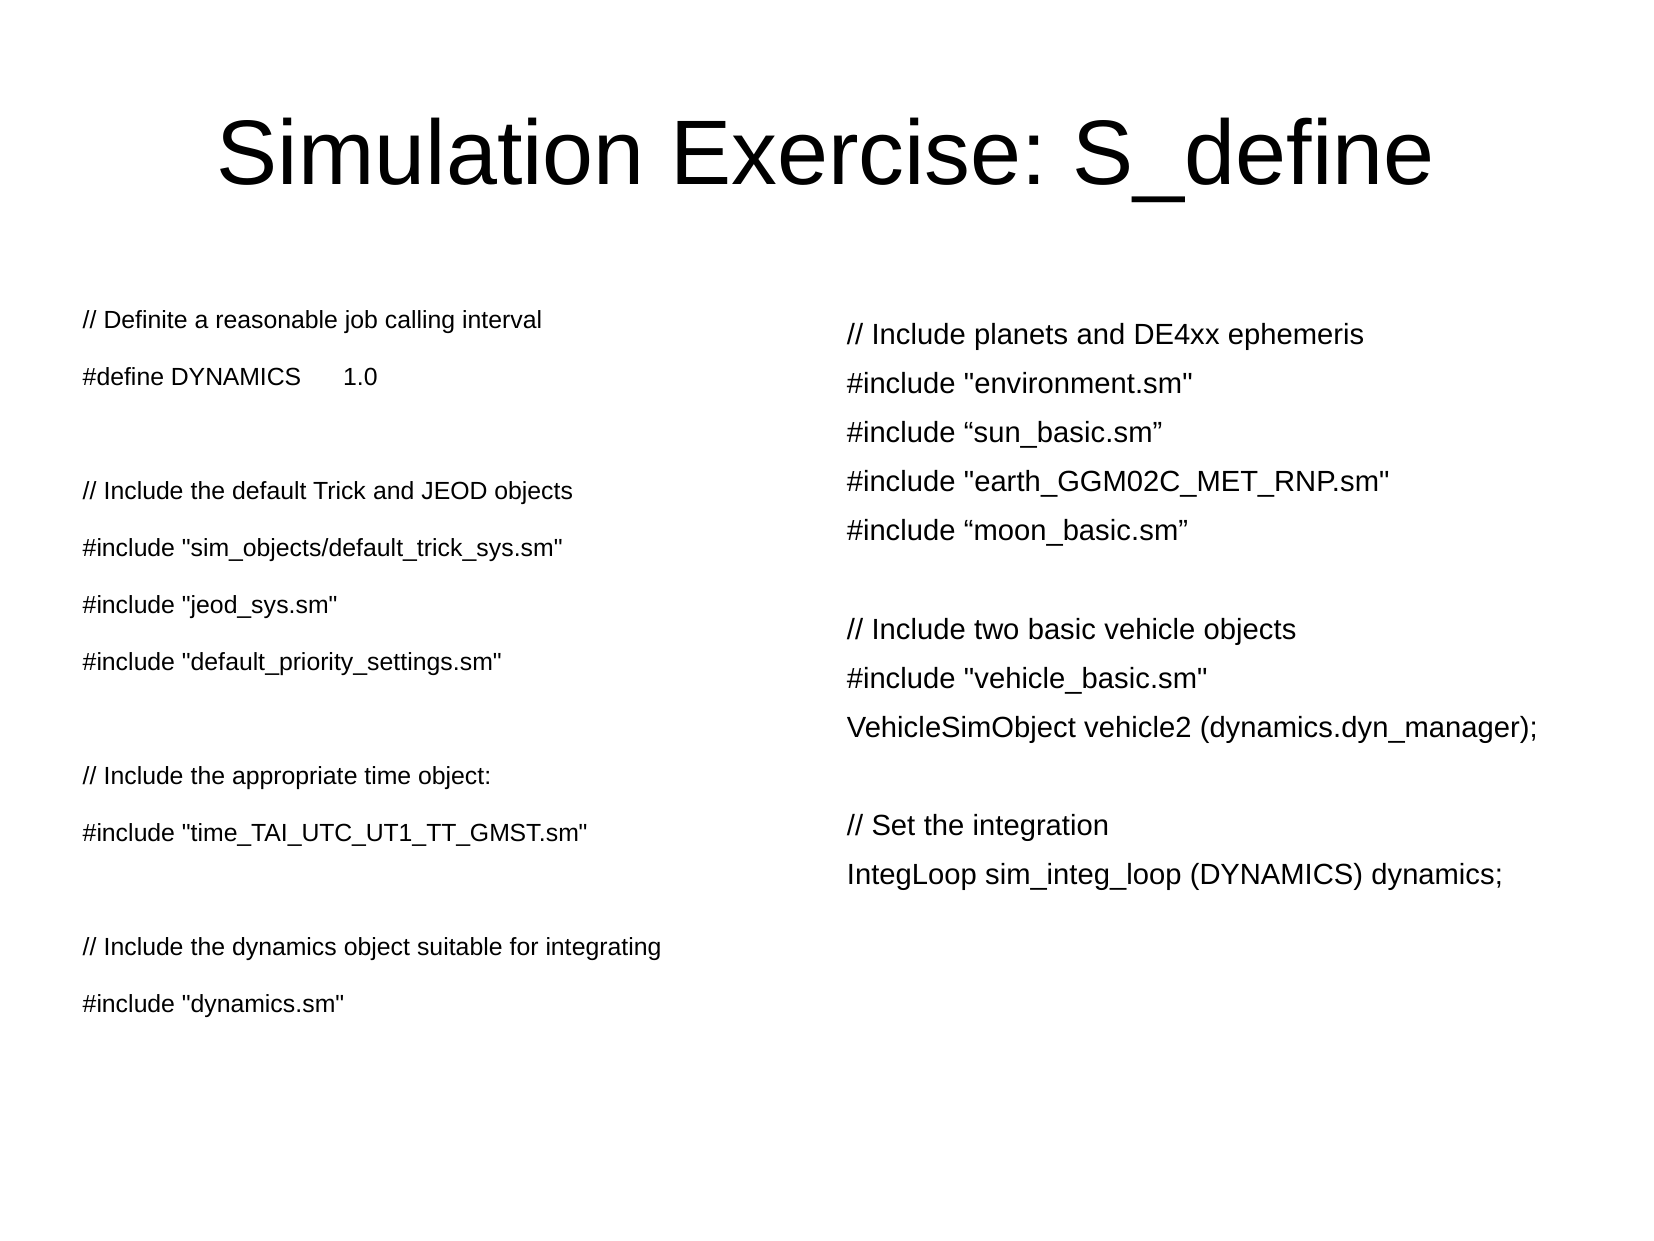

# Simulation Exercise: S_define
// Include planets and DE4xx ephemeris
#include "environment.sm"
#include “sun_basic.sm”
#include "earth_GGM02C_MET_RNP.sm"
#include “moon_basic.sm”
// Include two basic vehicle objects
#include "vehicle_basic.sm"
VehicleSimObject vehicle2 (dynamics.dyn_manager);
// Set the integration
IntegLoop sim_integ_loop (DYNAMICS) dynamics;
// Definite a reasonable job calling interval
#define DYNAMICS 1.0
// Include the default Trick and JEOD objects
#include "sim_objects/default_trick_sys.sm"
#include "jeod_sys.sm"
#include "default_priority_settings.sm"
// Include the appropriate time object:
#include "time_TAI_UTC_UT1_TT_GMST.sm"
// Include the dynamics object suitable for integrating
#include "dynamics.sm"